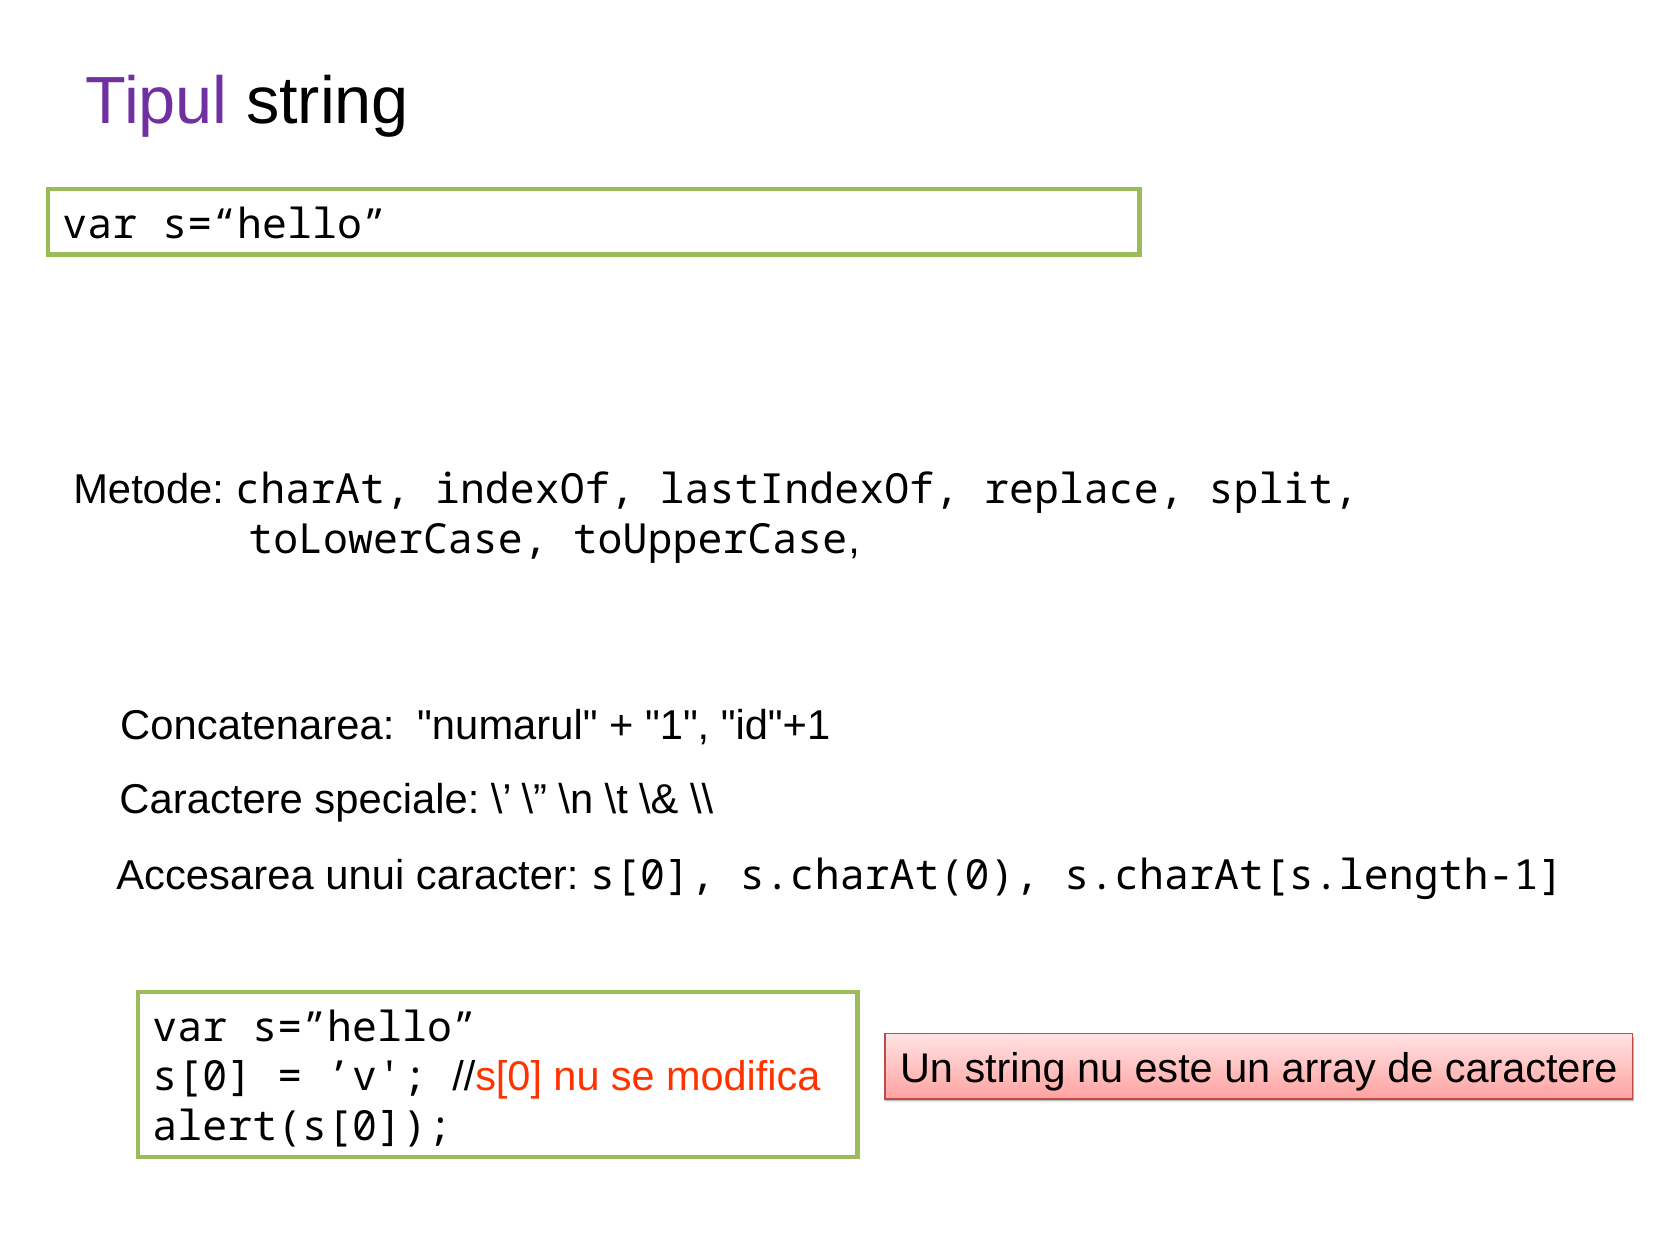

Tipul string
var s=“hello”
Metode: charAt, indexOf, lastIndexOf, replace, split,
 toLowerCase, toUpperCase,
 Concatenarea: "numarul" + "1", "id"+1
Caractere speciale: \’ \” \n \t \& \\
Accesarea unui caracter: s[0], s.charAt(0), s.charAt[s.length-1]
var s=”hello”
s[0] = ’v'; //s[0] nu se modifica
alert(s[0]);
Un string nu este un array de caractere